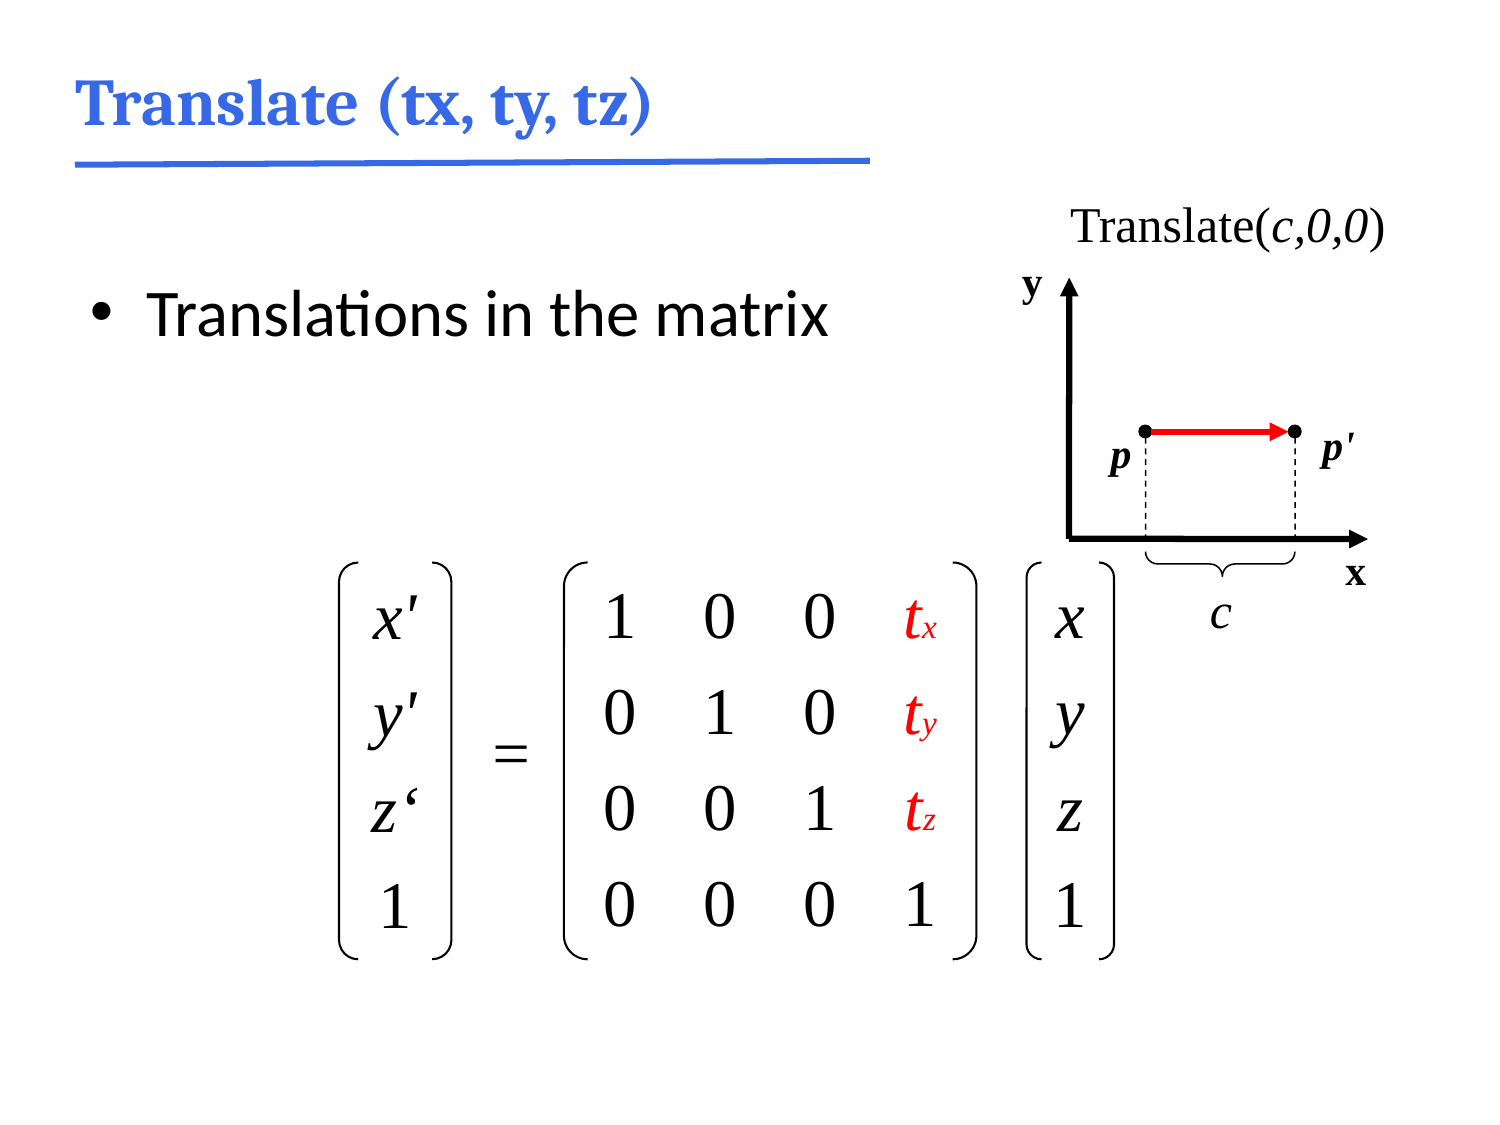

# Translate (tx, ty, tz)
Translate(c,0,0)
y
Translations in the matrix
p'
p
x
c
1
0
0
0
0
1
0
0
0
0
1
0
tx
ty
tz
1
x
y
z
1
x'
y'
z‘
1
=